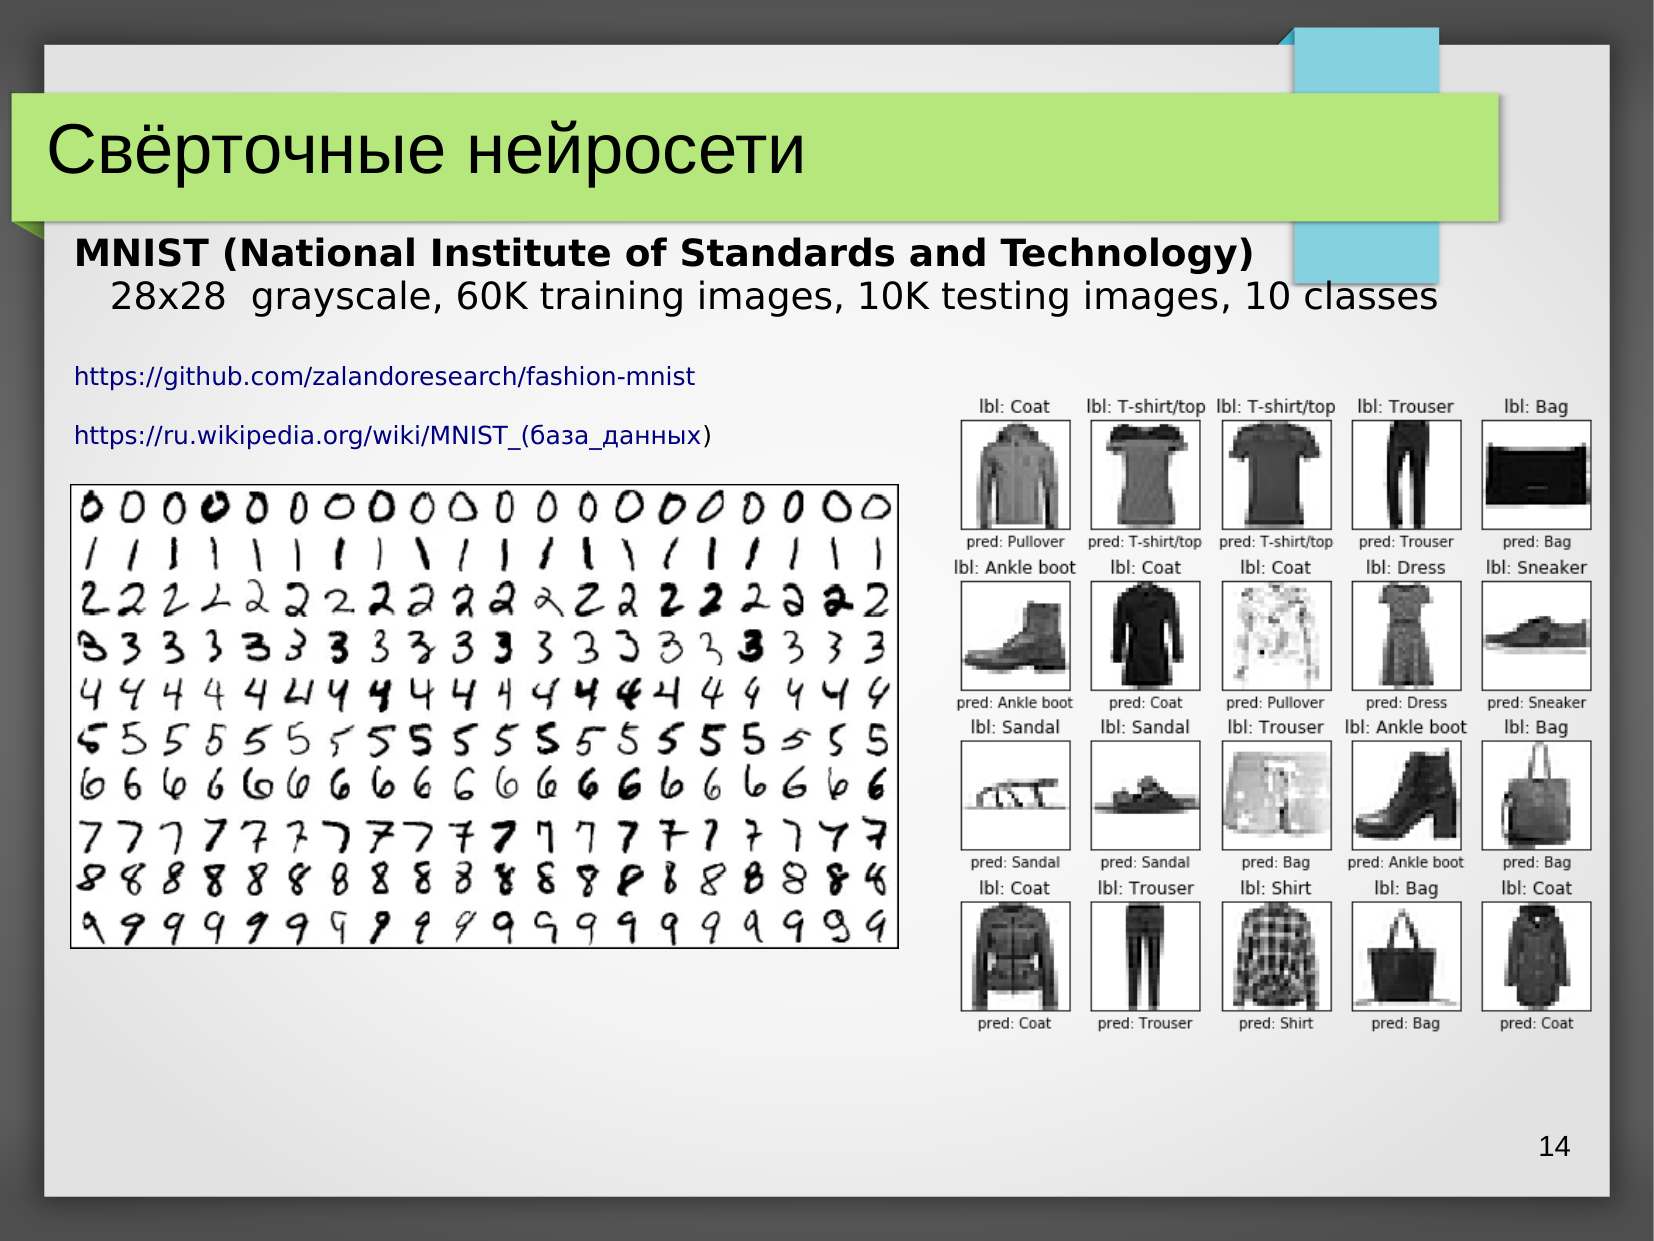

# Свёрточные нейросети
MNIST (National Institute of Standards and Technology)
 28x28 grayscale, 60K training images, 10K testing images, 10 classes
https://github.com/zalandoresearch/fashion-mnist
https://ru.wikipedia.org/wiki/MNIST_(база_данных)
14